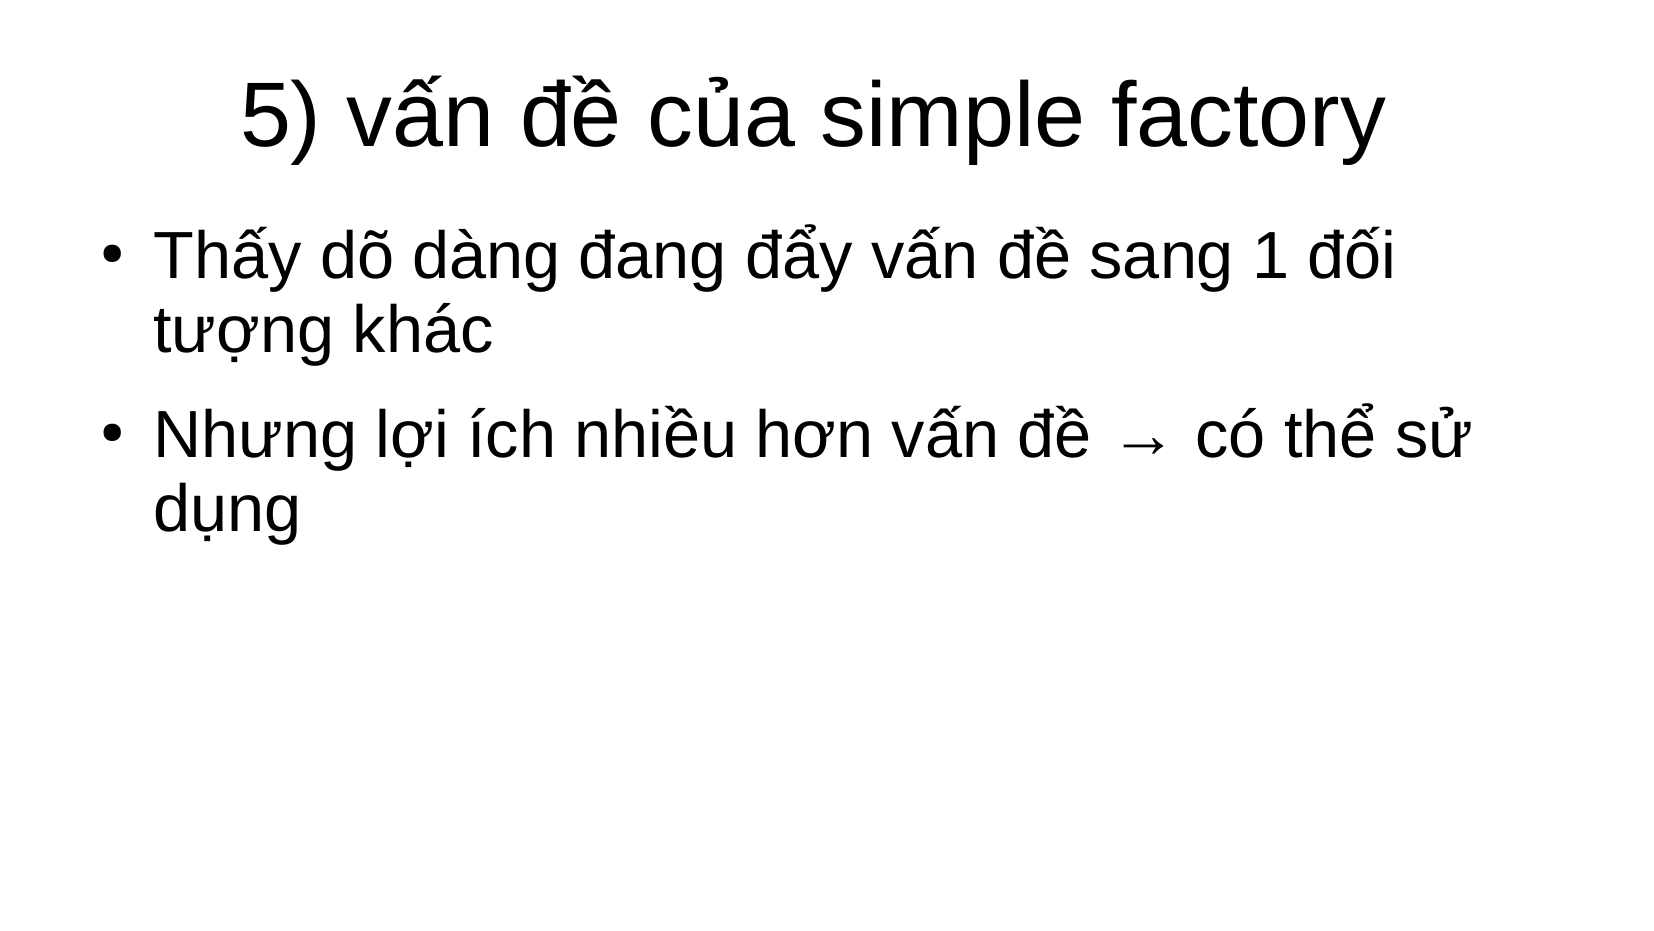

# 5) vấn đề của simple factory
Thấy dõ dàng đang đẩy vấn đề sang 1 đối tượng khác
Nhưng lợi ích nhiều hơn vấn đề → có thể sử dụng